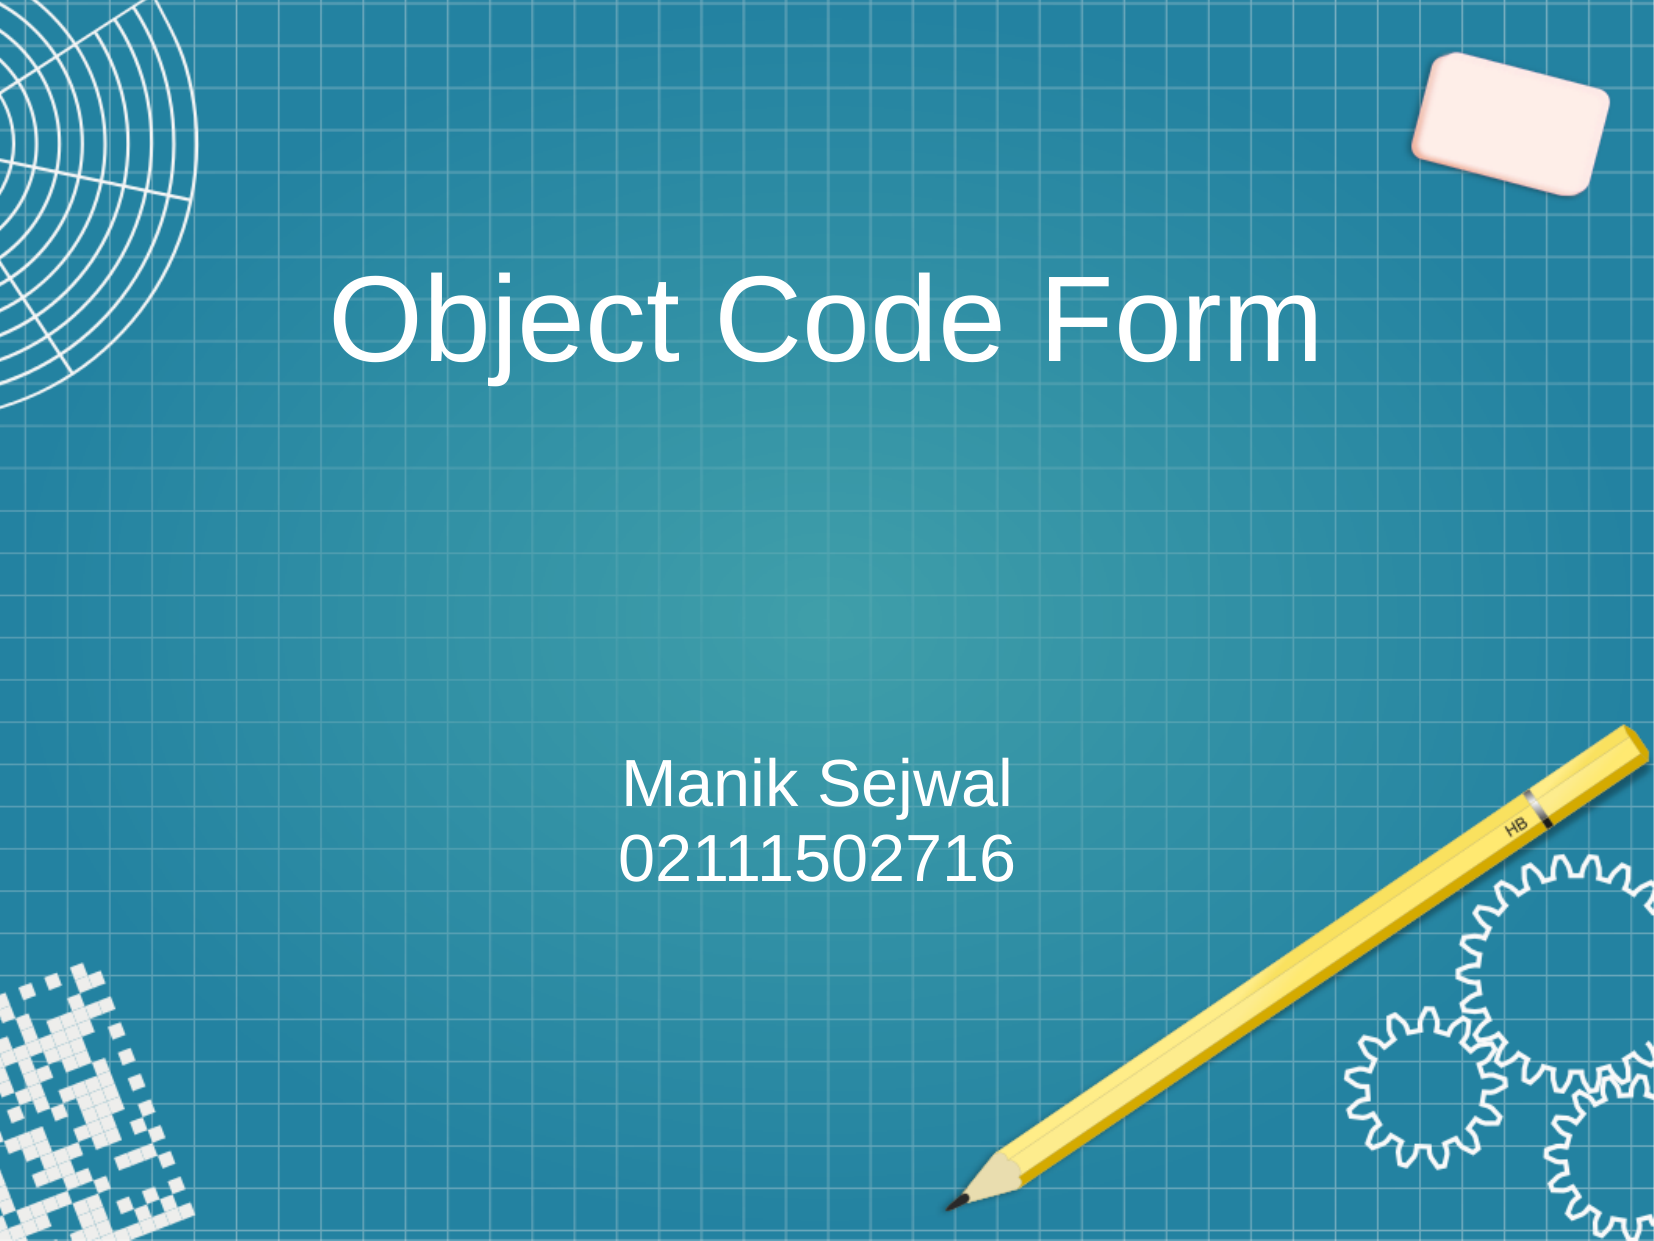

# Object Code Form
Manik Sejwal
02111502716